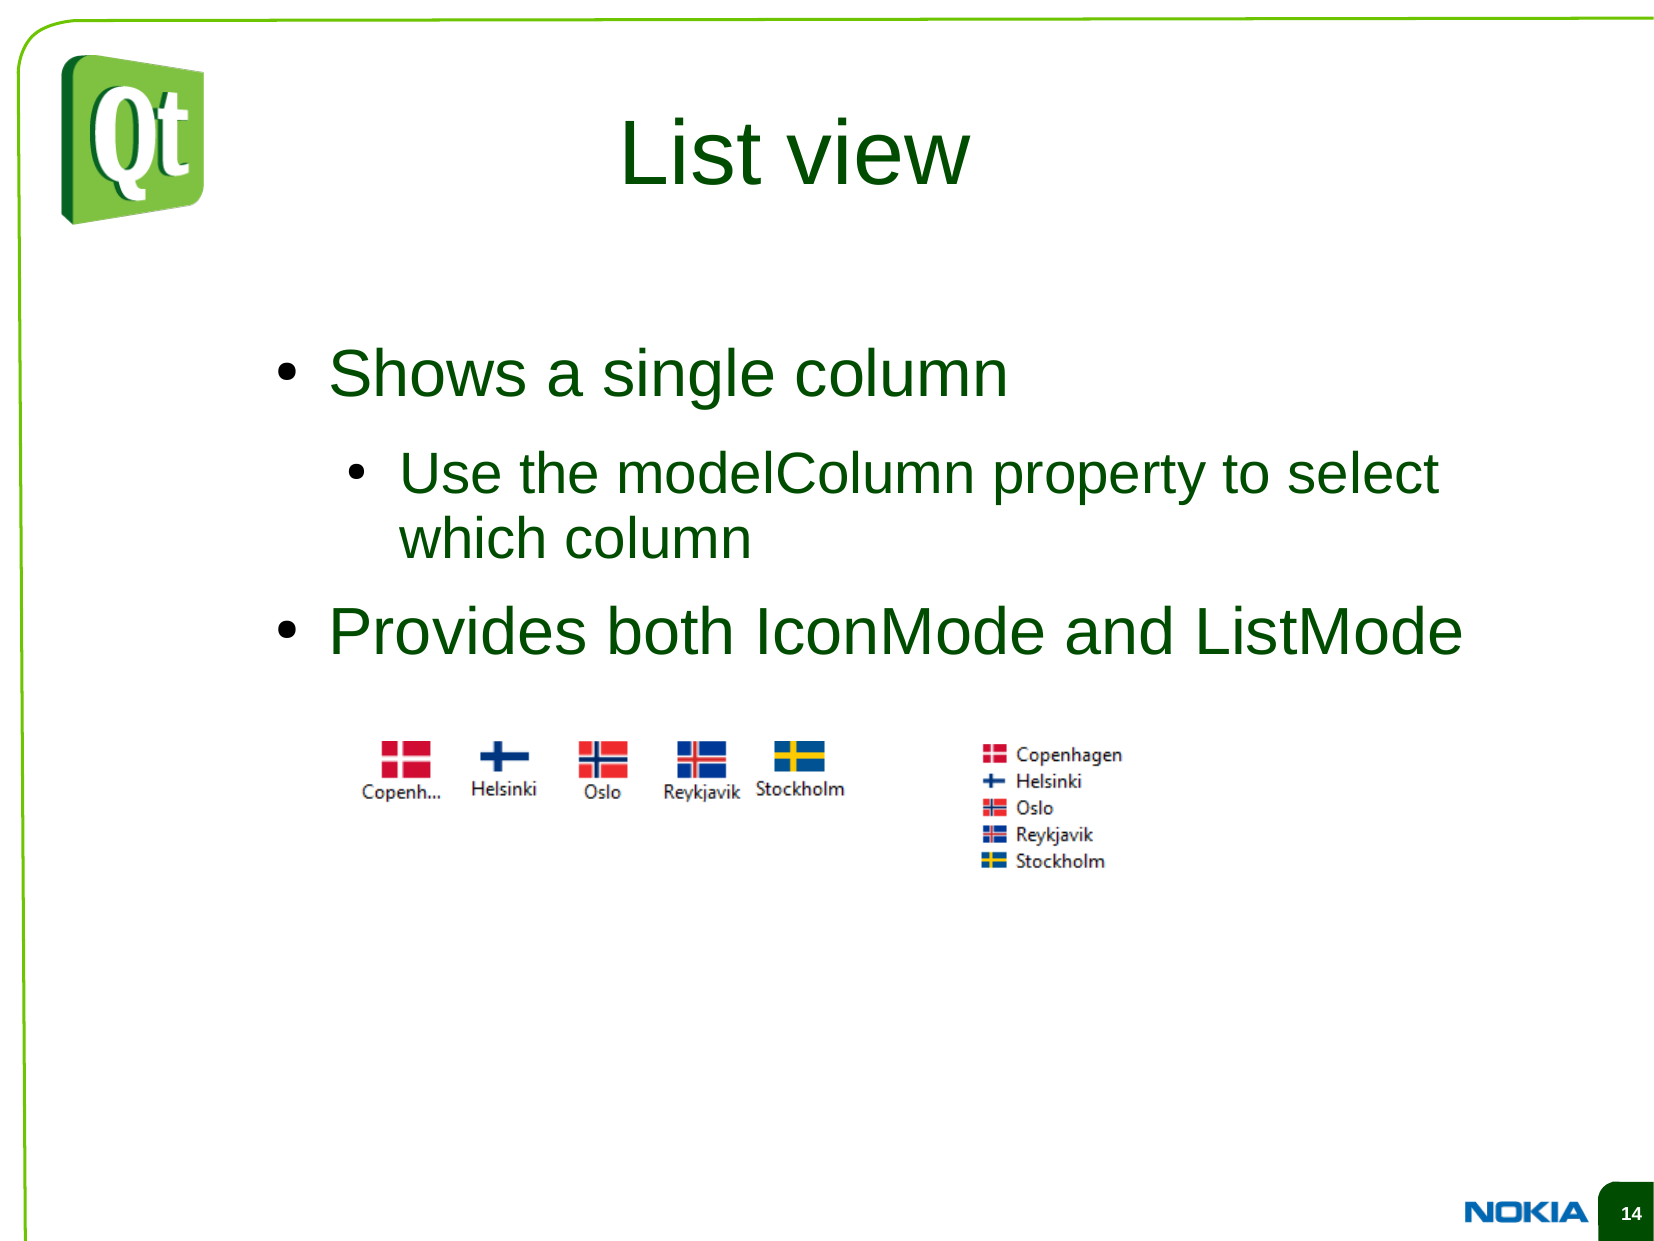

# List view
Shows a single column
Use the modelColumn property to select which column
Provides both IconMode and ListMode